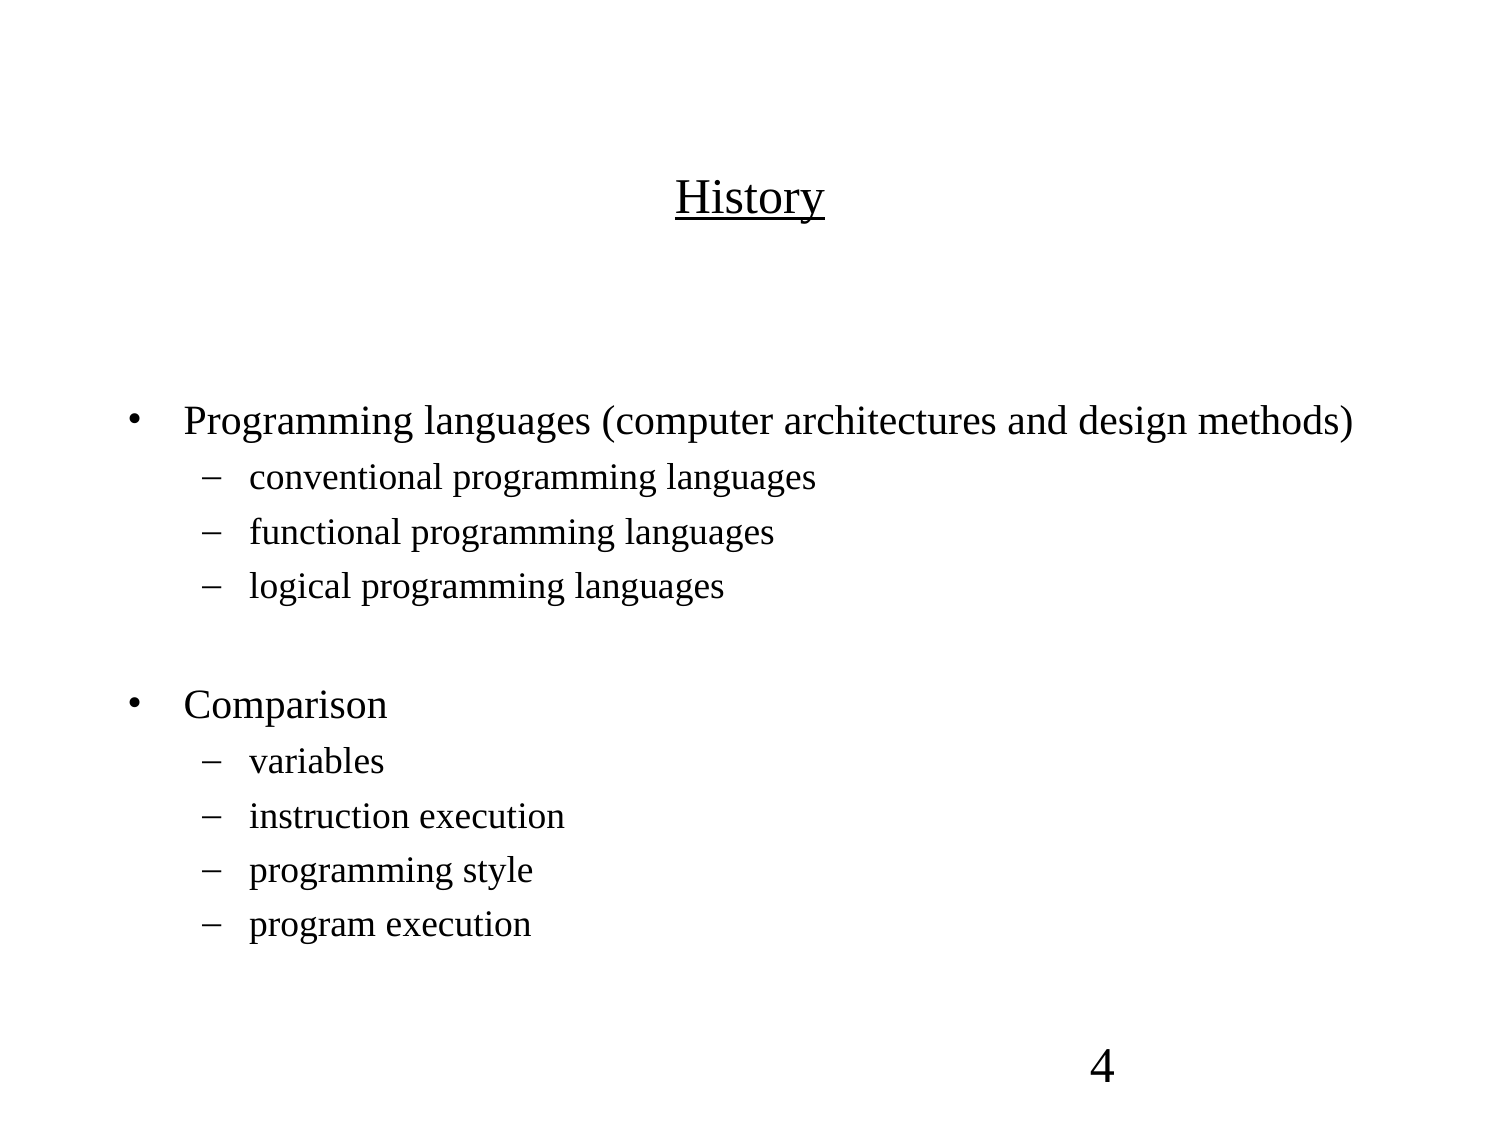

# History
Programming languages (computer architectures and design methods)
conventional programming languages
functional programming languages
logical programming languages
Comparison
variables
instruction execution
programming style
program execution
4